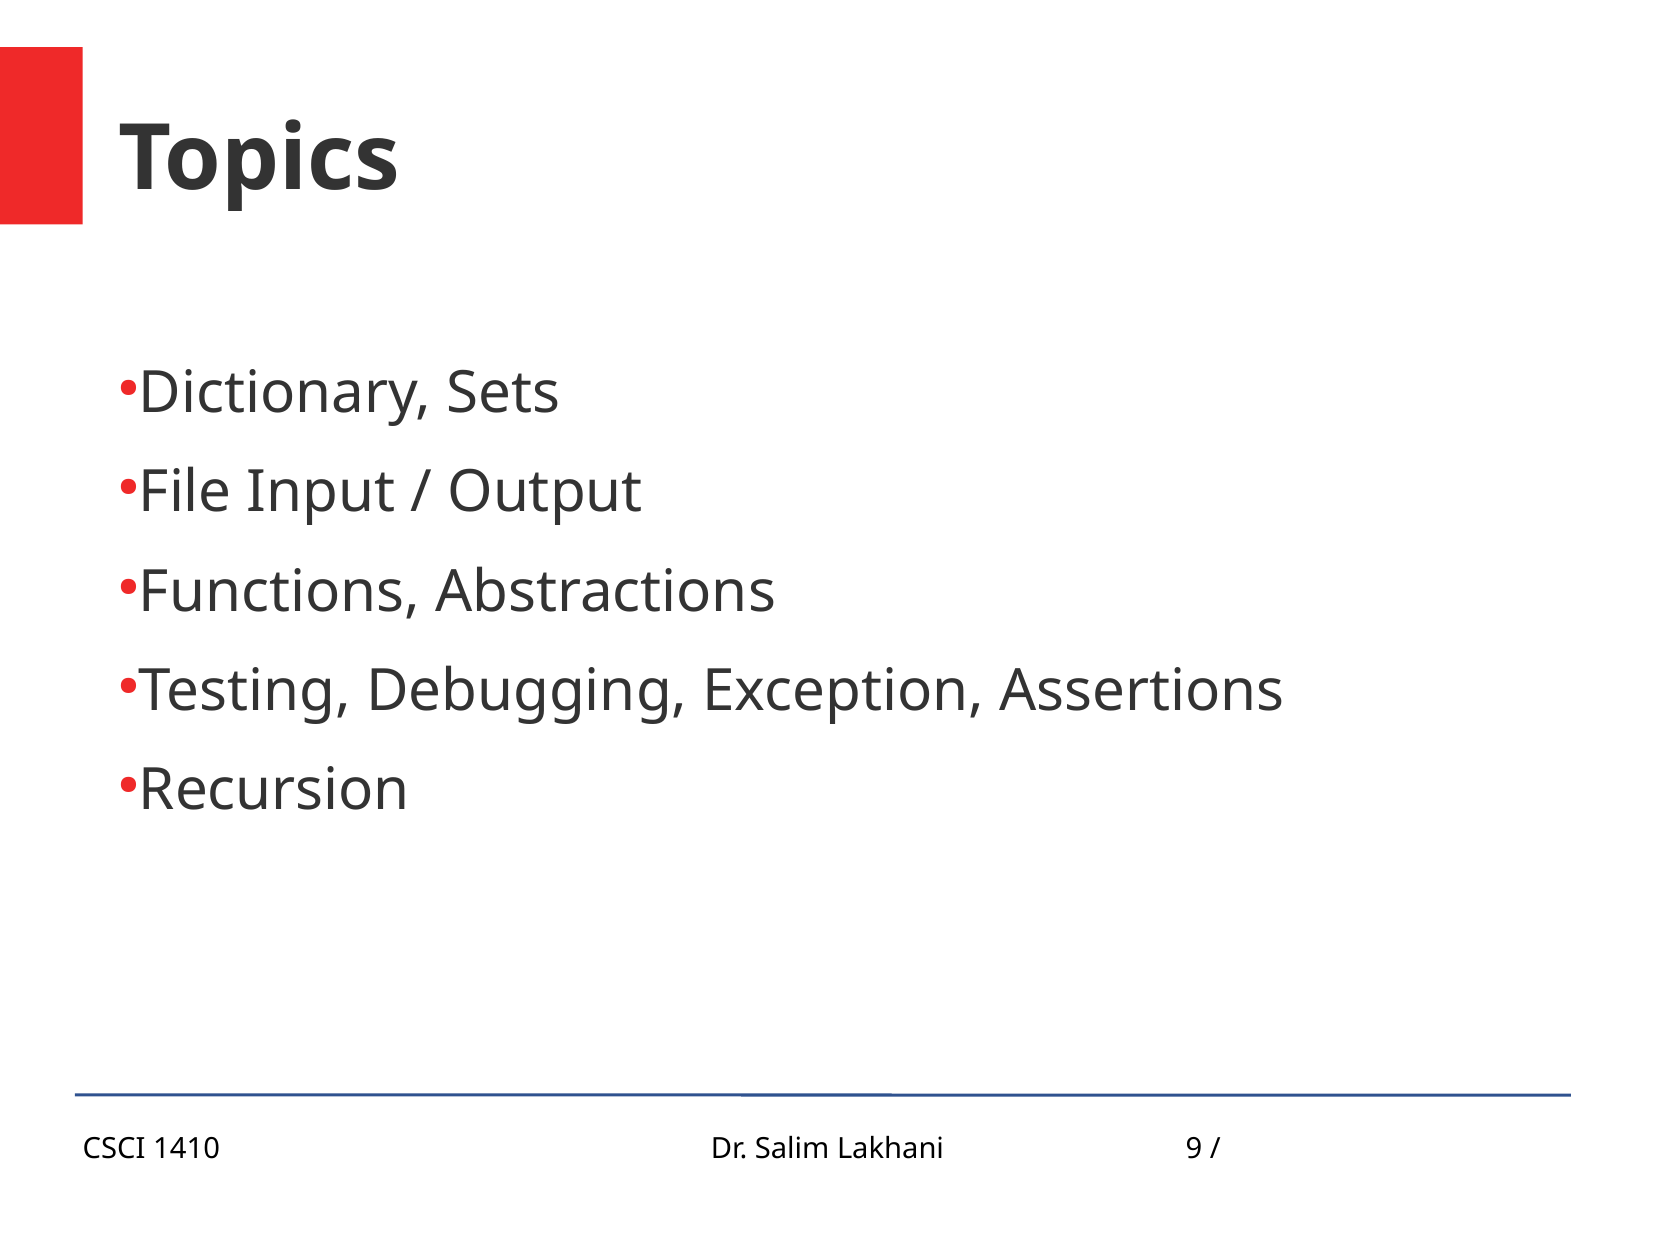

# Topics
Dictionary, Sets
File Input / Output
Functions, Abstractions
Testing, Debugging, Exception, Assertions
Recursion
CSCI 1410
Dr. Salim Lakhani